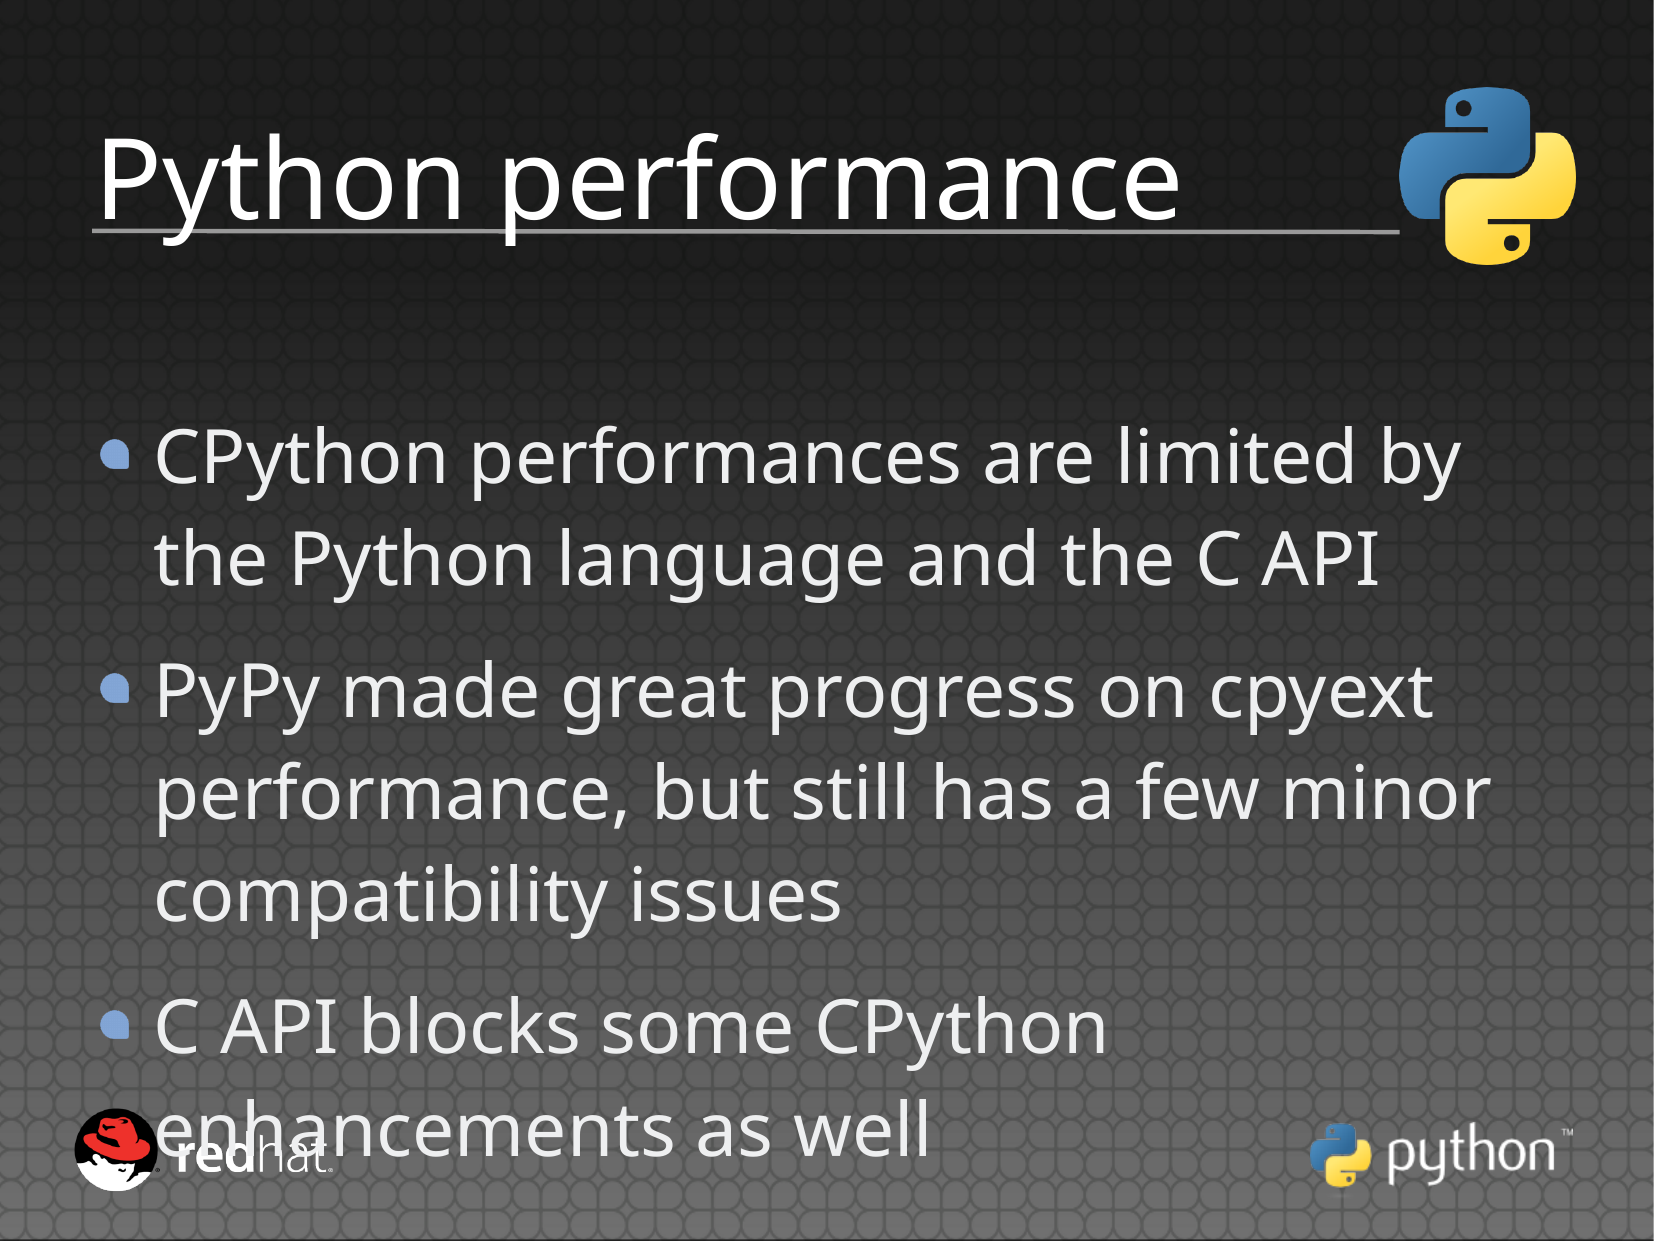

Python performance
# CPython performances are limited by the Python language and the C API
PyPy made great progress on cpyext performance, but still has a few minor compatibility issues
C API blocks some CPython enhancements as well